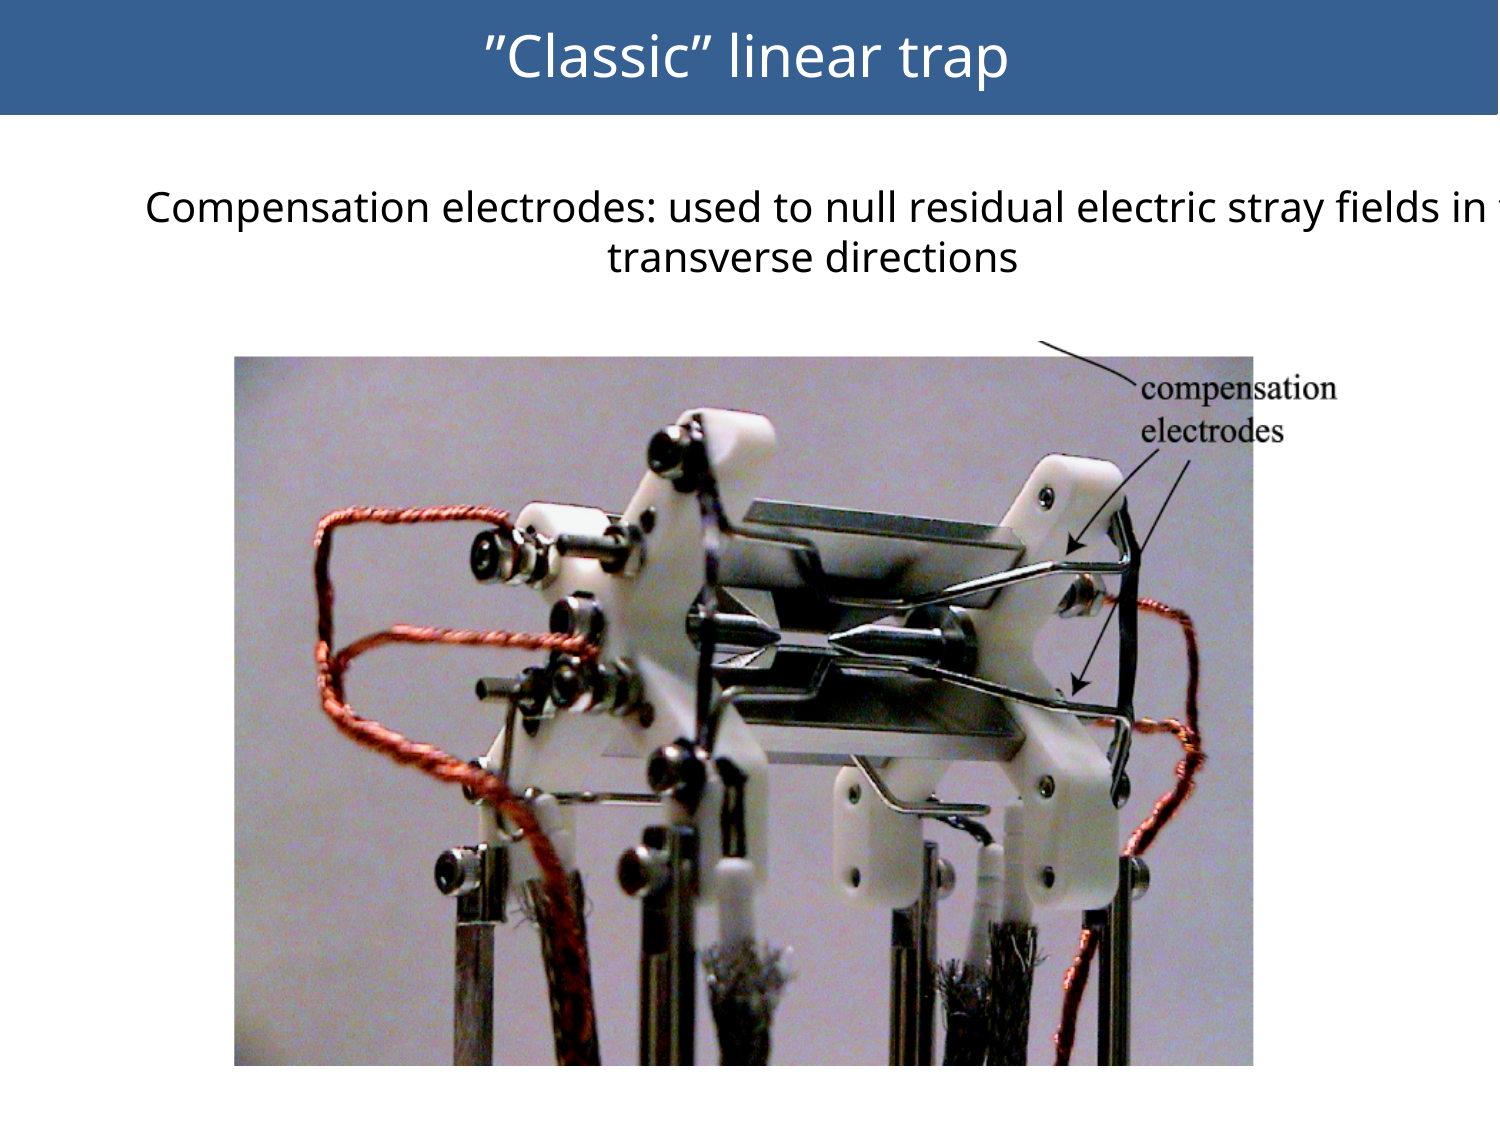

# ”Classic” linear trap
Compensation electrodes: used to null residual electric stray fields in the
 transverse directions